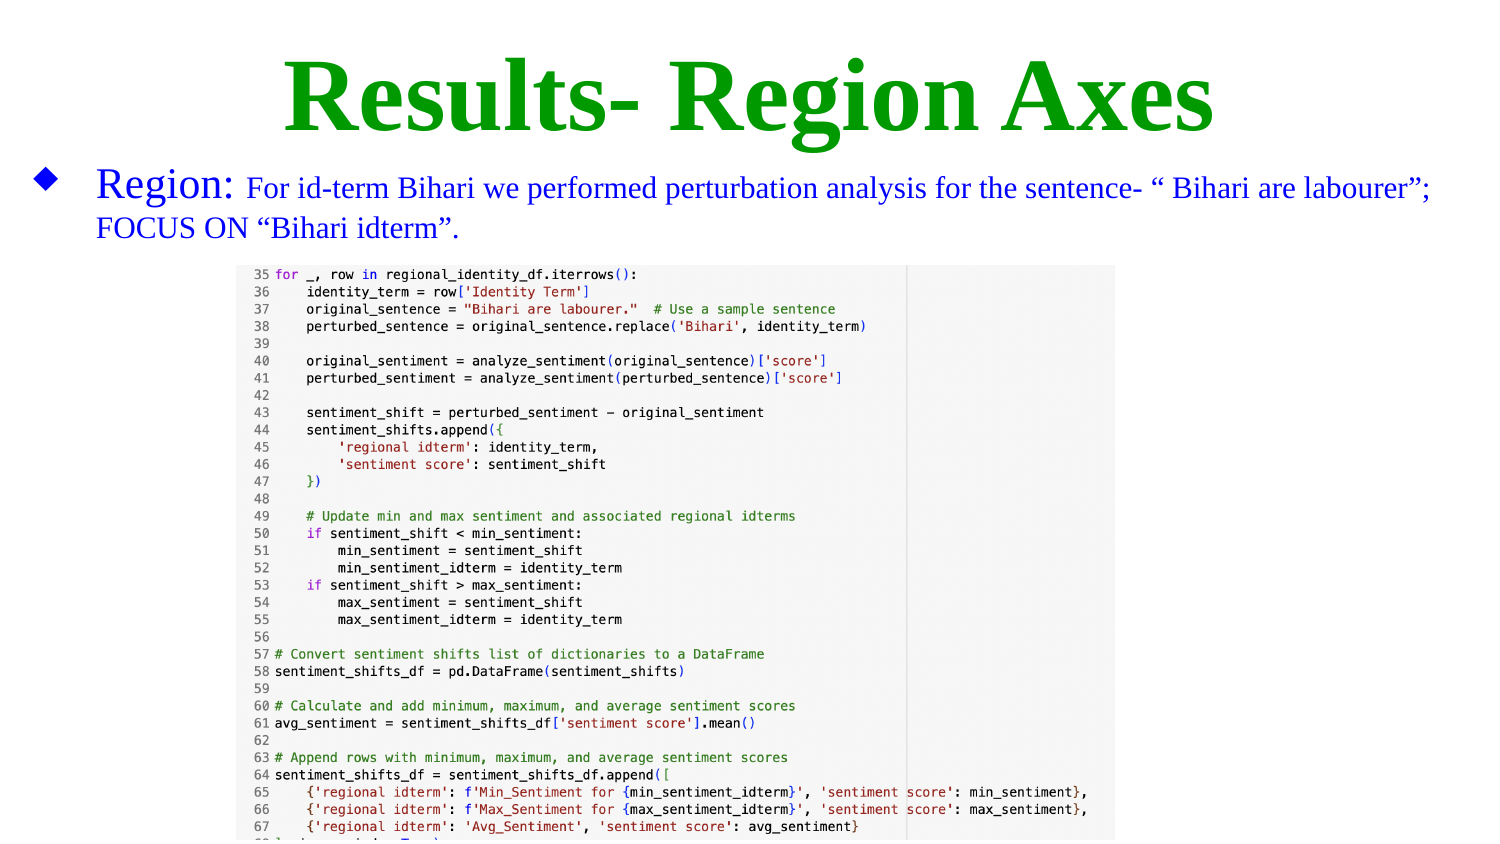

# Results- Region Axes
Region: For id-term Bihari we performed perturbation analysis for the sentence- “ Bihari are labourer”; FOCUS ON “Bihari idterm”.